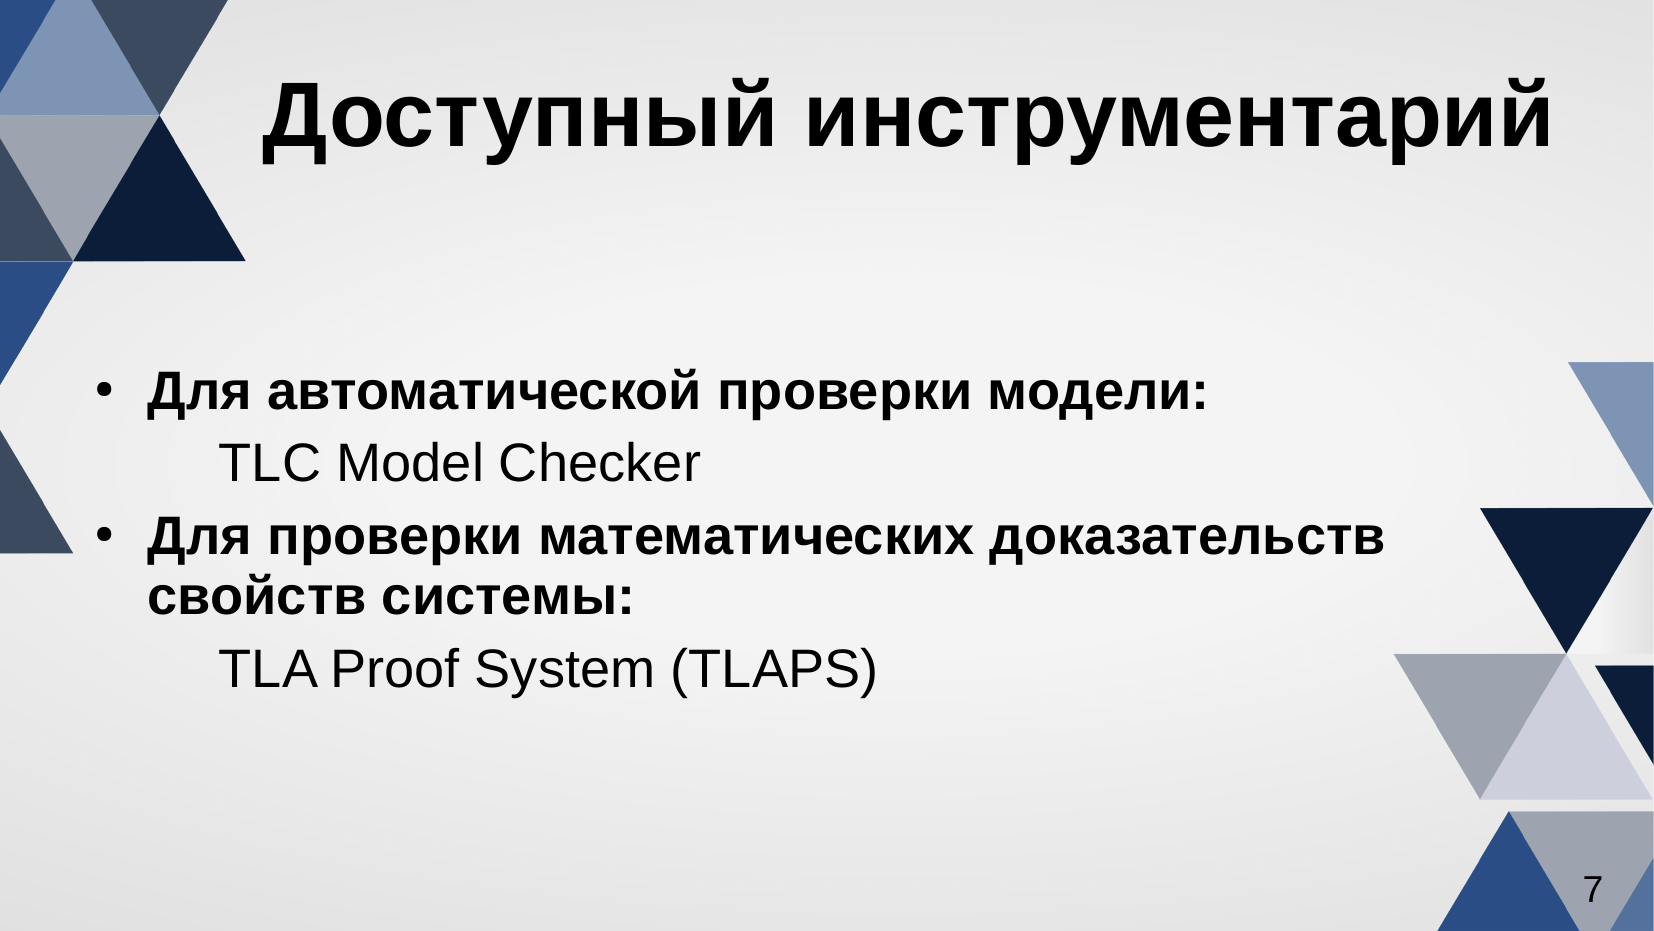

# Доступный инструментарий
Для автоматической проверки модели:
TLC Model Checker
Для проверки математических доказательств свойств системы:
TLA Proof System (TLAPS)